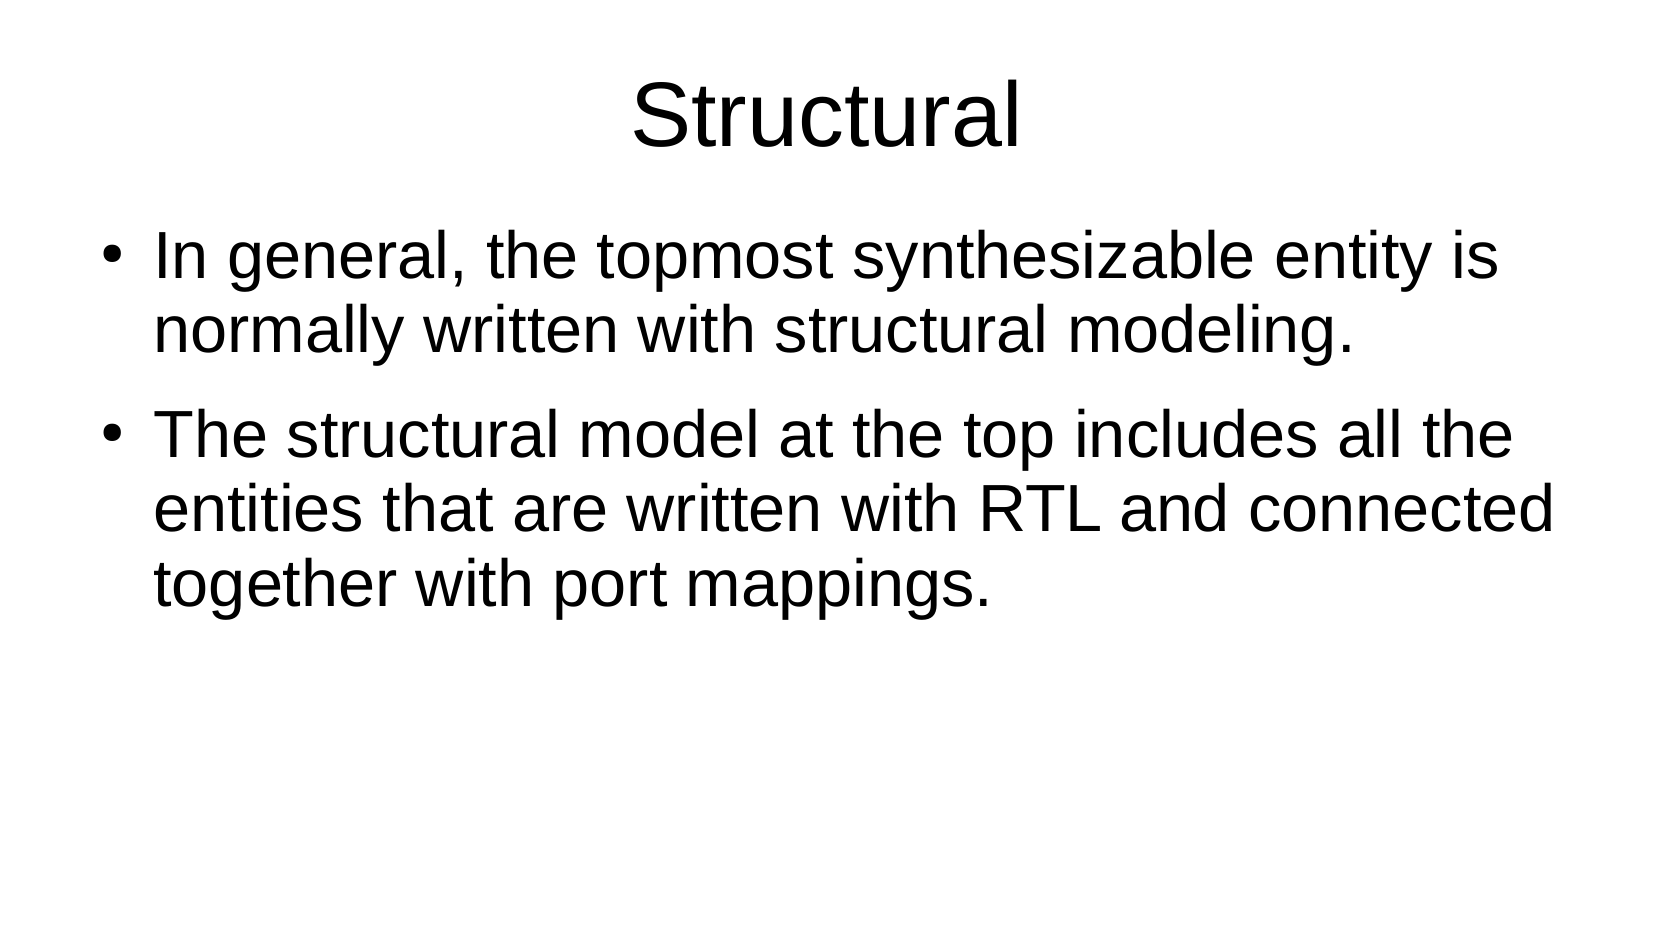

# Structural
In general, the topmost synthesizable entity is normally written with structural modeling.
The structural model at the top includes all the entities that are written with RTL and connected together with port mappings.